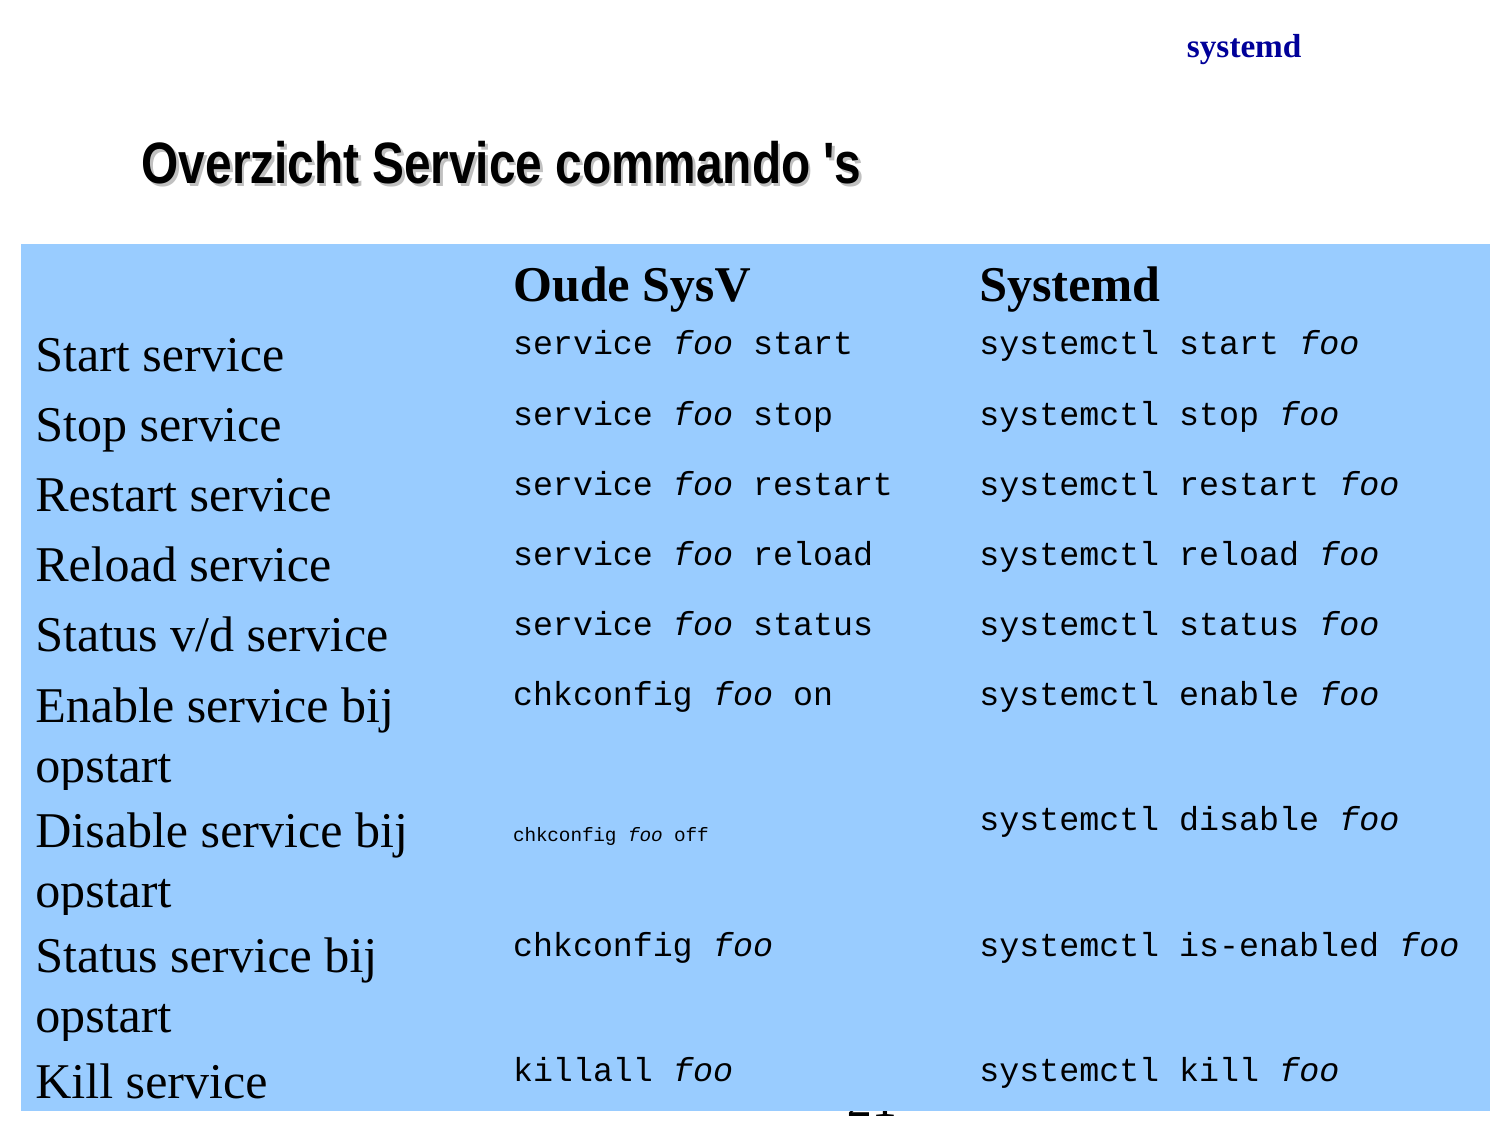

# Overzicht Service commando 's
| | Oude SysV | Systemd |
| --- | --- | --- |
| Start service | service foo start | systemctl start foo |
| Stop service | service foo stop | systemctl stop foo |
| Restart service | service foo restart | systemctl restart foo |
| Reload service | service foo reload | systemctl reload foo |
| Status v/d service | service foo status | systemctl status foo |
| Enable service bij opstart | chkconfig foo on | systemctl enable foo |
| Disable service bij opstart | chkconfig foo off | systemctl disable foo |
| Status service bij opstart | chkconfig foo | systemctl is-enabled foo |
| Kill service | killall foo | systemctl kill foo |